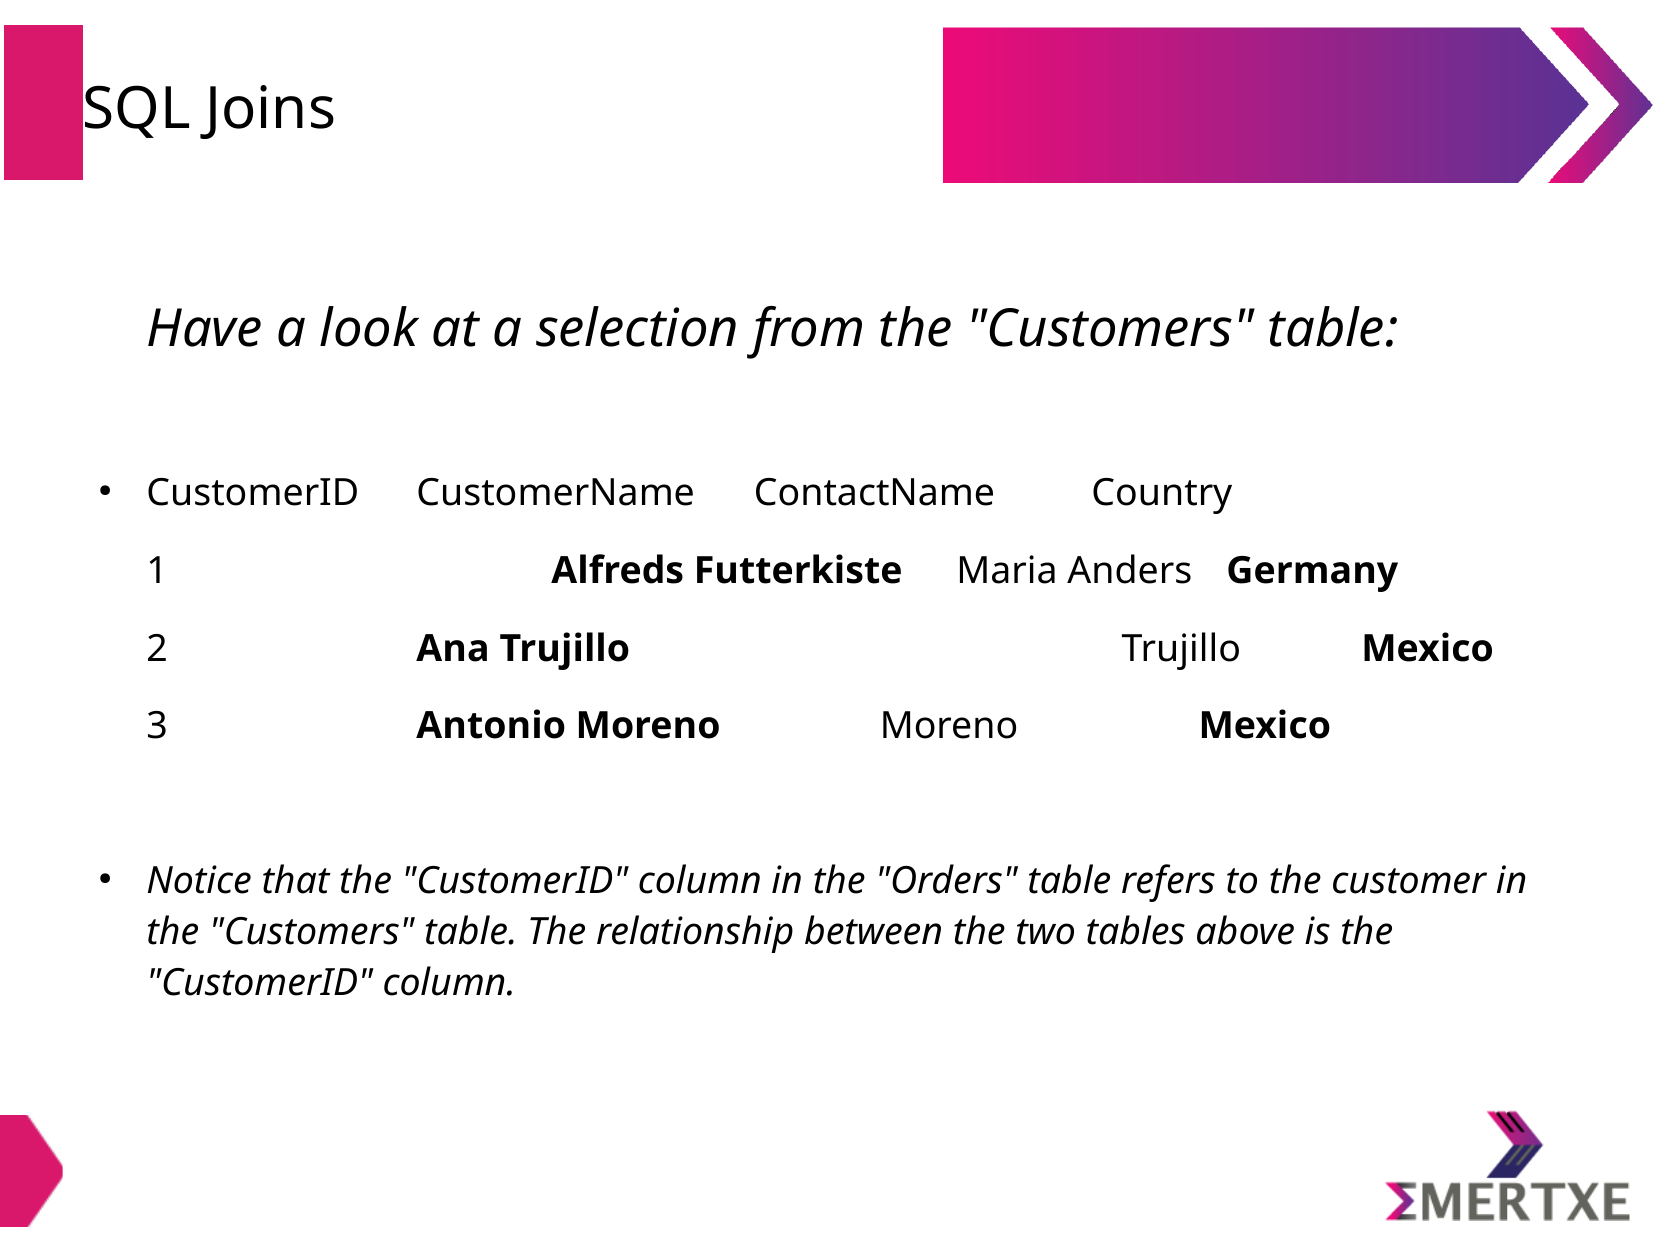

# SQL Joins
Have a look at a selection from the "Customers" table:
CustomerID 	CustomerName 	ContactName 		Country
1 						Alfreds Futterkiste 	Maria Anders 	Germany
2 				Ana Trujillo 					 Trujillo 	 	Mexico
3 				Antonio Moreno 		 Moreno 	 Mexico
Notice that the "CustomerID" column in the "Orders" table refers to the customer in the "Customers" table. The relationship between the two tables above is the "CustomerID" column.